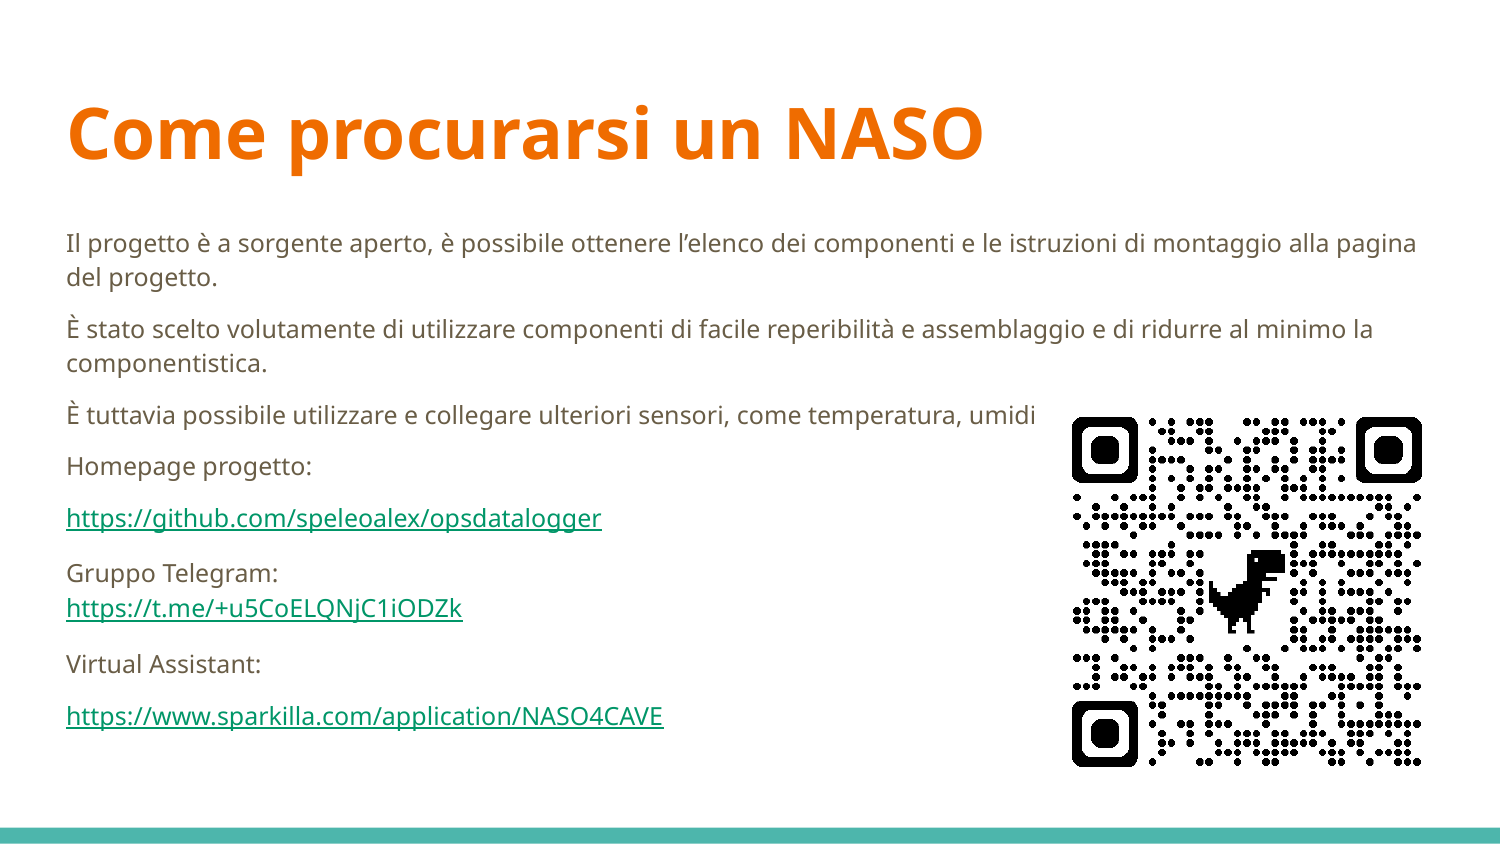

# Come procurarsi un NASO
Il progetto è a sorgente aperto, è possibile ottenere l’elenco dei componenti e le istruzioni di montaggio alla pagina del progetto.
È stato scelto volutamente di utilizzare componenti di facile reperibilità e assemblaggio e di ridurre al minimo la componentistica.
È tuttavia possibile utilizzare e collegare ulteriori sensori, come temperatura, umidità, anemometri.
Homepage progetto:
https://github.com/speleoalex/opsdatalogger
Gruppo Telegram:
https://t.me/+u5CoELQNjC1iODZk
Virtual Assistant:
https://www.sparkilla.com/application/NASO4CAVE